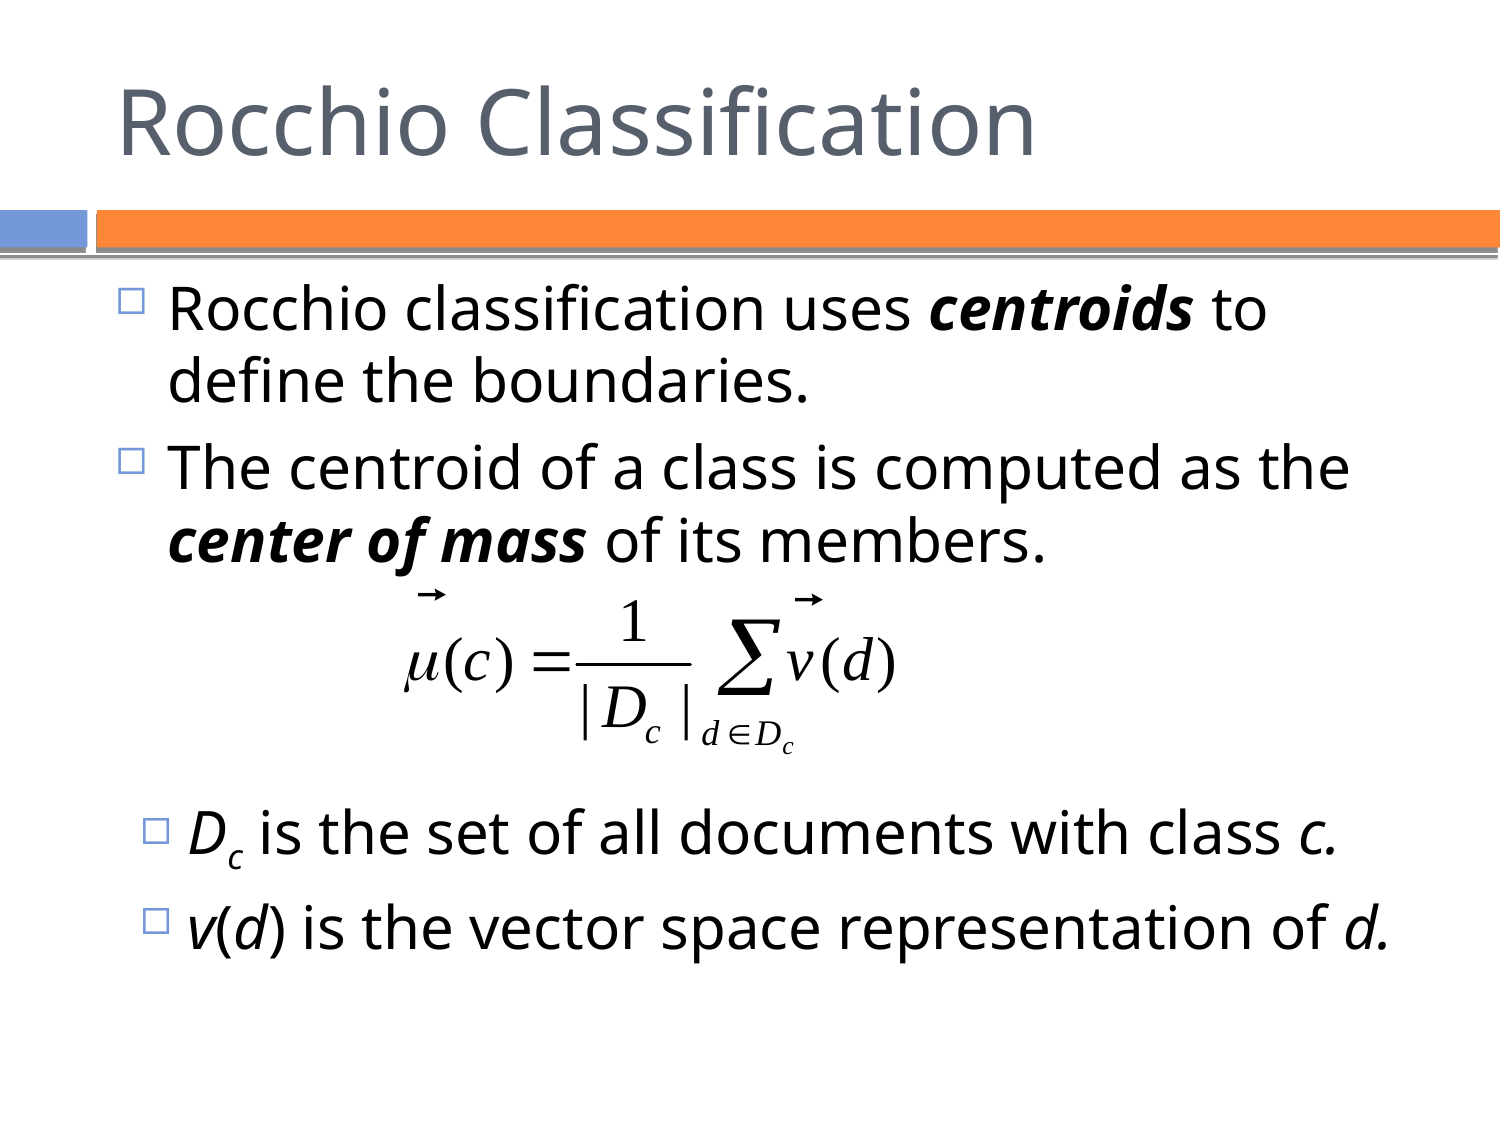

# Rocchio Classification
Rocchio classification uses centroids to define the boundaries.
The centroid of a class is computed as the center of mass of its members.
Dc is the set of all documents with class c.
v(d) is the vector space representation of d.